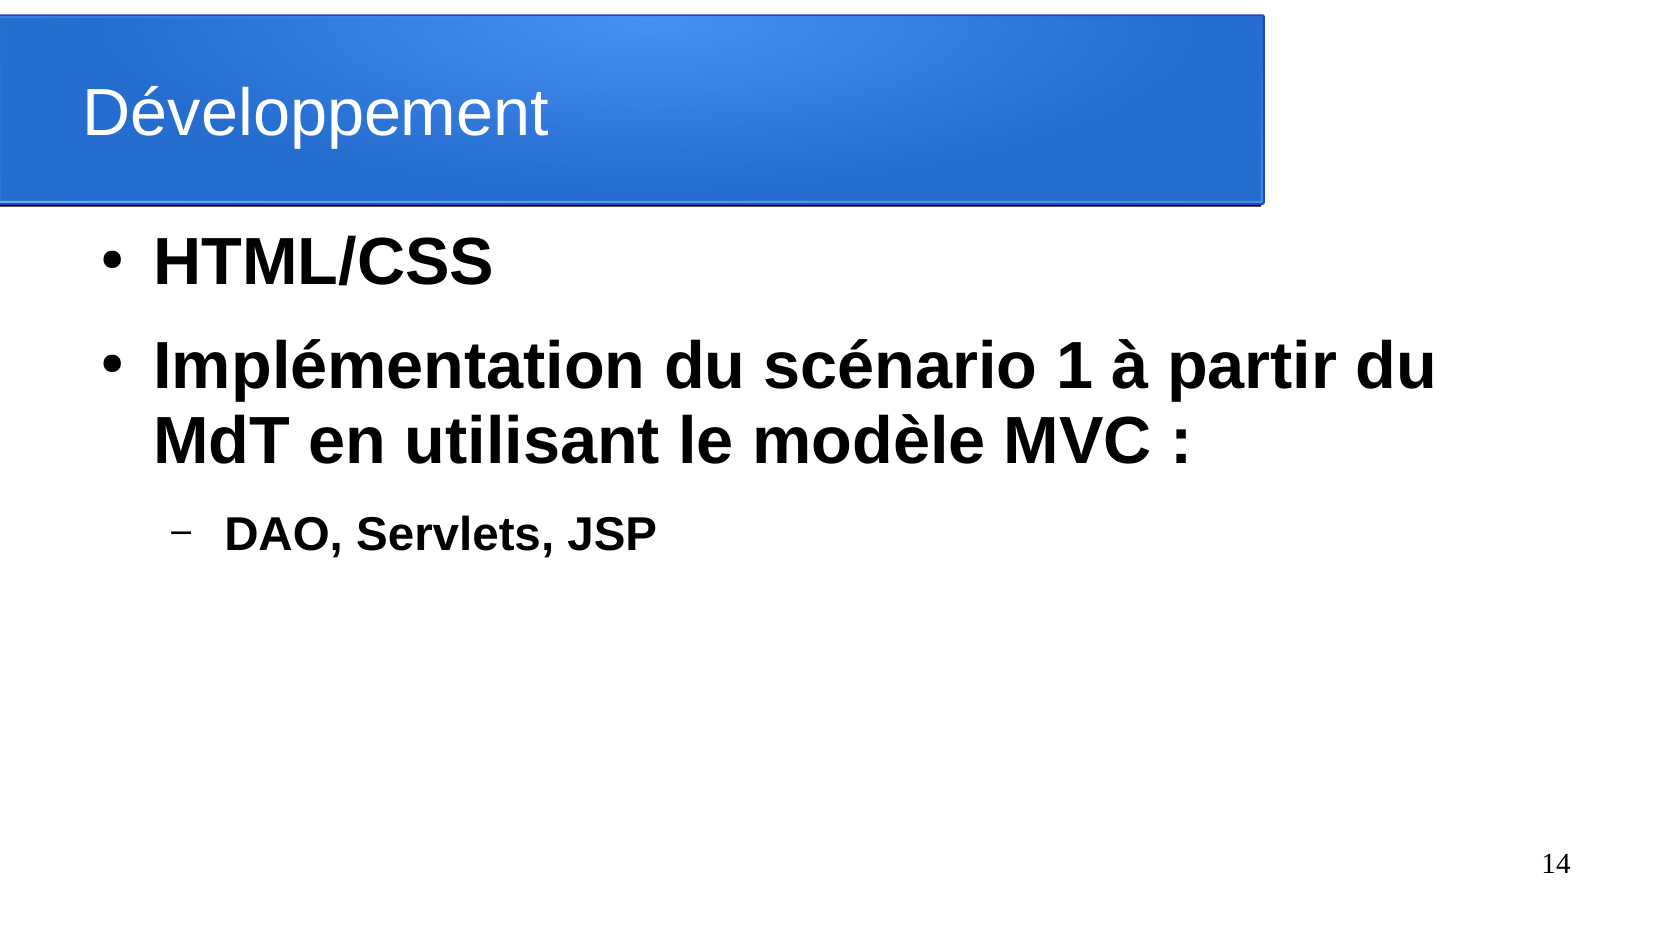

# Développement
HTML/CSS
Implémentation du scénario 1 à partir du MdT en utilisant le modèle MVC :
DAO, Servlets, JSP
14